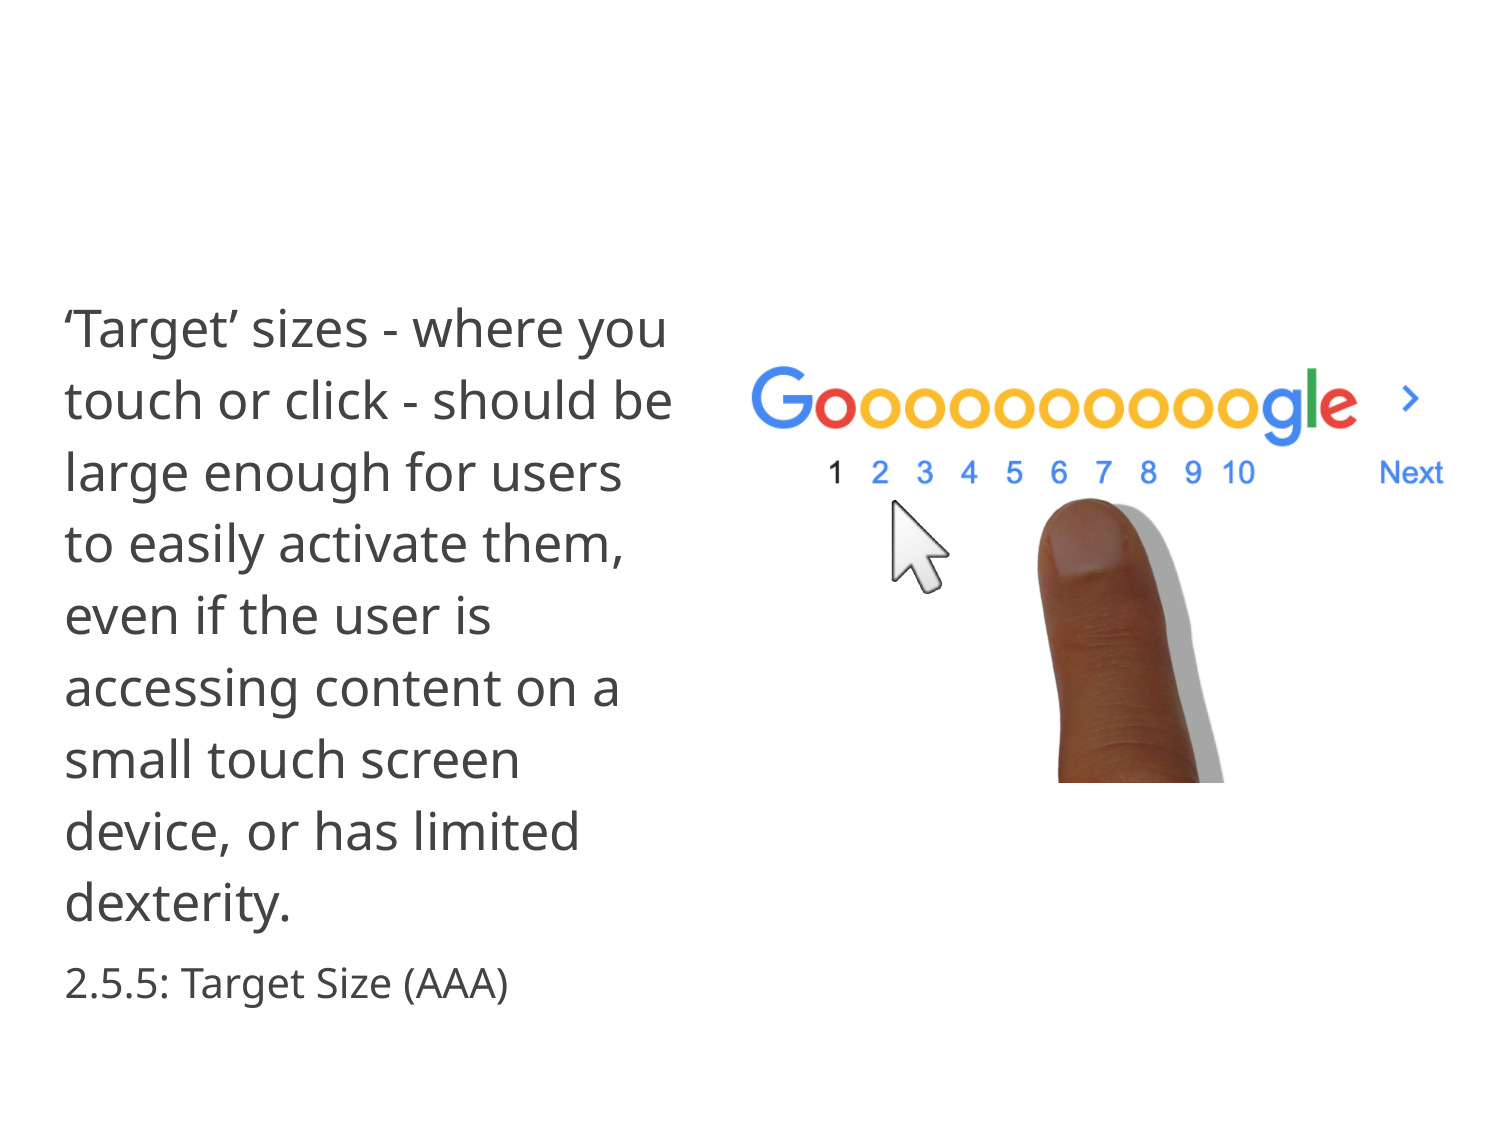

# ‘Target’ sizes - where you touch or click - should be large enough for users to easily activate them, even if the user is accessing content on a small touch screen device, or has limited dexterity.
2.5.5: Target Size (AAA)